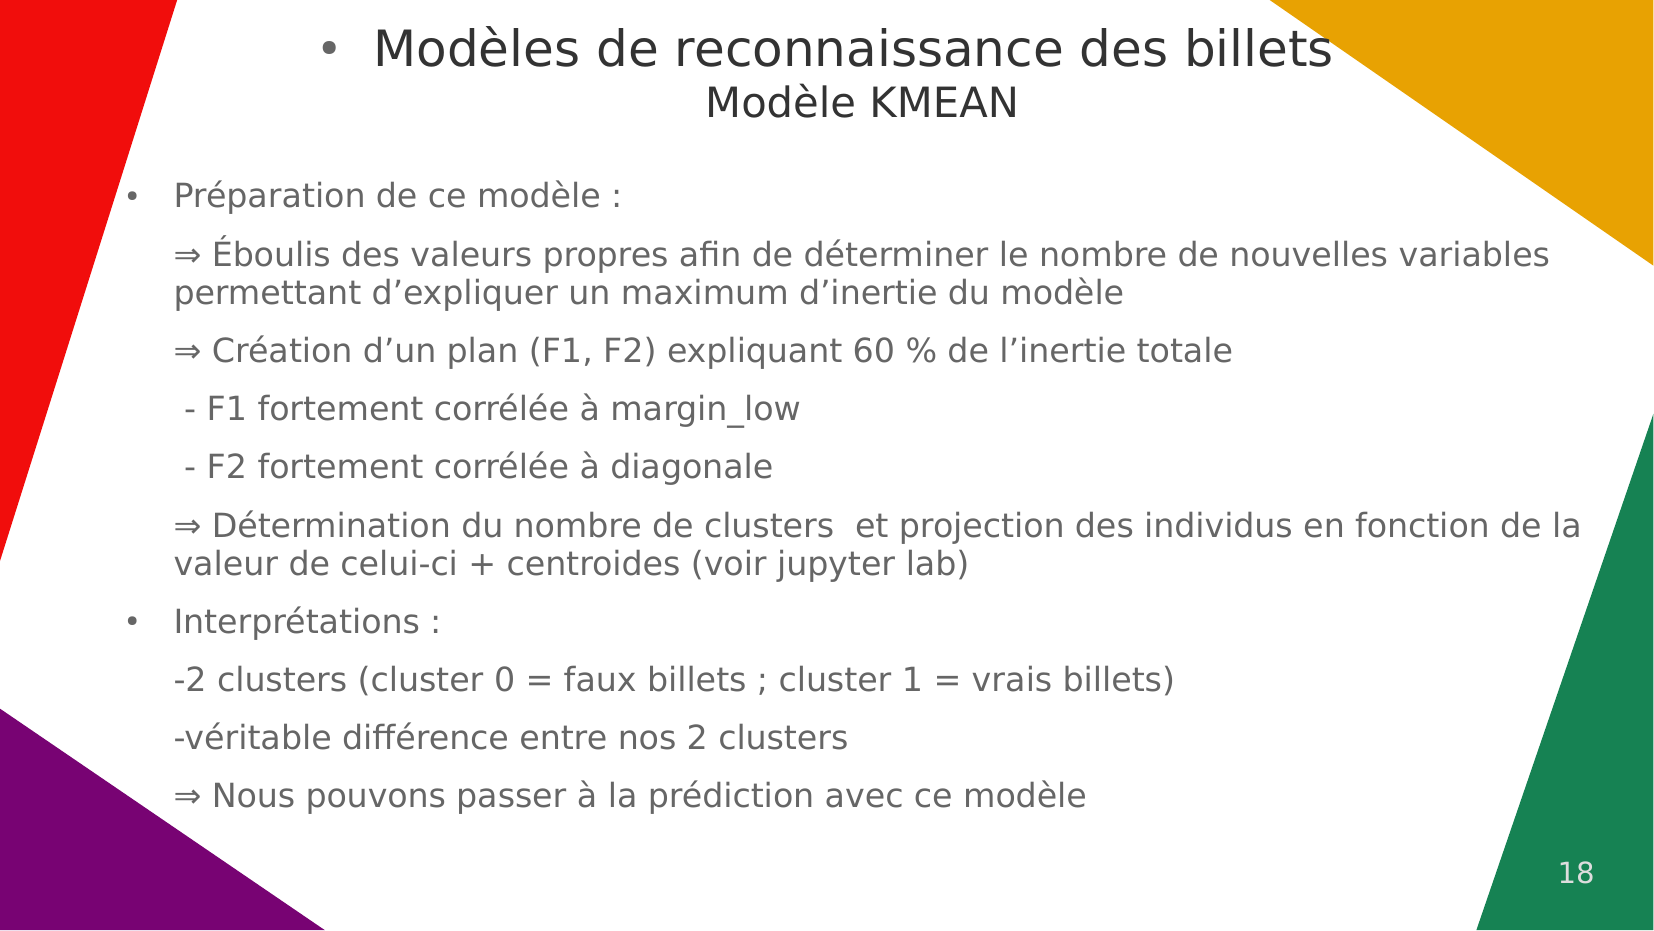

# Modèles de reconnaissance des billets Modèle KMEAN
Préparation de ce modèle :
⇒ Éboulis des valeurs propres afin de déterminer le nombre de nouvelles variables permettant d’expliquer un maximum d’inertie du modèle
⇒ Création d’un plan (F1, F2) expliquant 60 % de l’inertie totale
 - F1 fortement corrélée à margin_low
 - F2 fortement corrélée à diagonale
⇒ Détermination du nombre de clusters et projection des individus en fonction de la valeur de celui-ci + centroides (voir jupyter lab)
Interprétations :
-2 clusters (cluster 0 = faux billets ; cluster 1 = vrais billets)
-véritable différence entre nos 2 clusters
⇒ Nous pouvons passer à la prédiction avec ce modèle
18